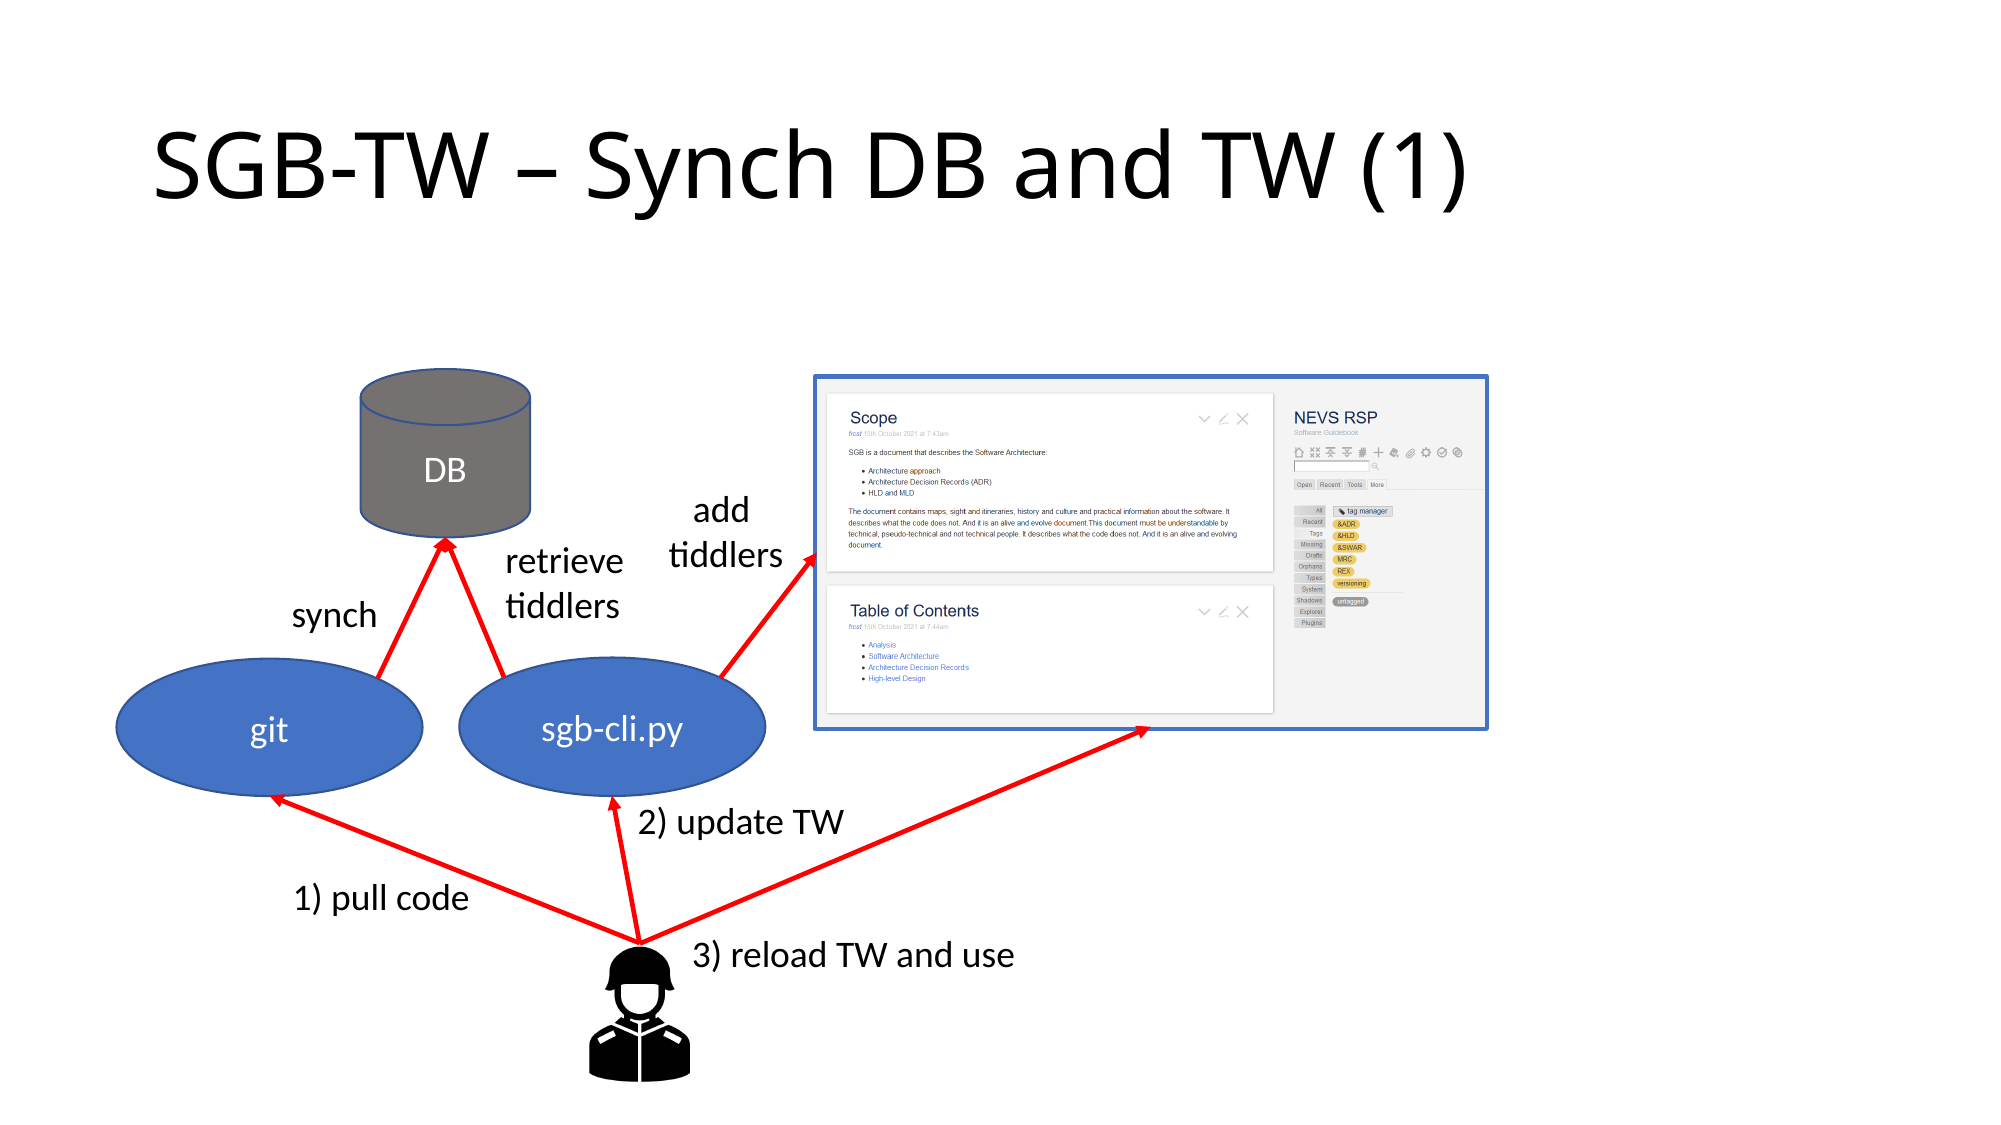

# SGB-TW – Synch DB and TW (1)
DB
add
tiddlers
retrieve
tiddlers
synch
sgb-cli.py
git
2) update TW
1) pull code
3) reload TW and use